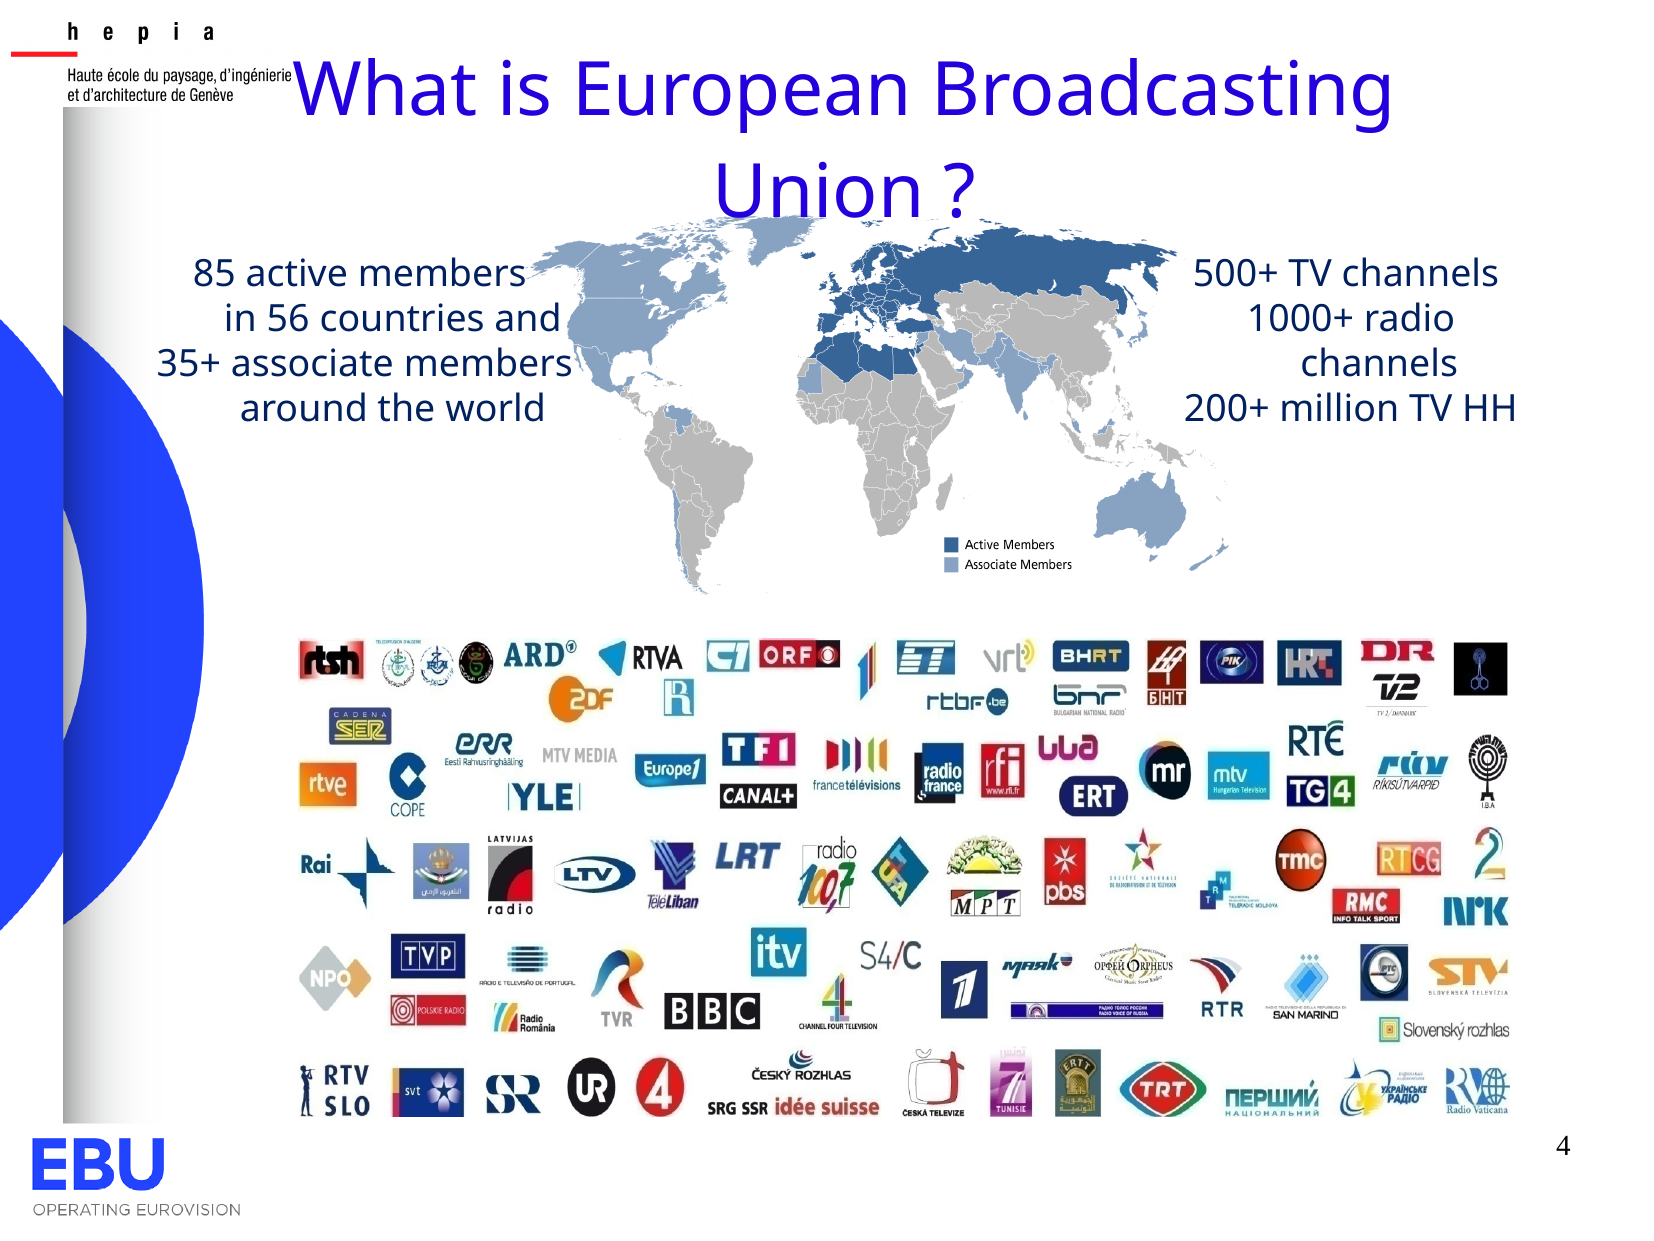

# What is European Broadcasting Union ?
85 active members
 	in 56 countries and
35+ associate members around the world
500+ TV channels
1000+ radio channels
200+ million TV HH
4